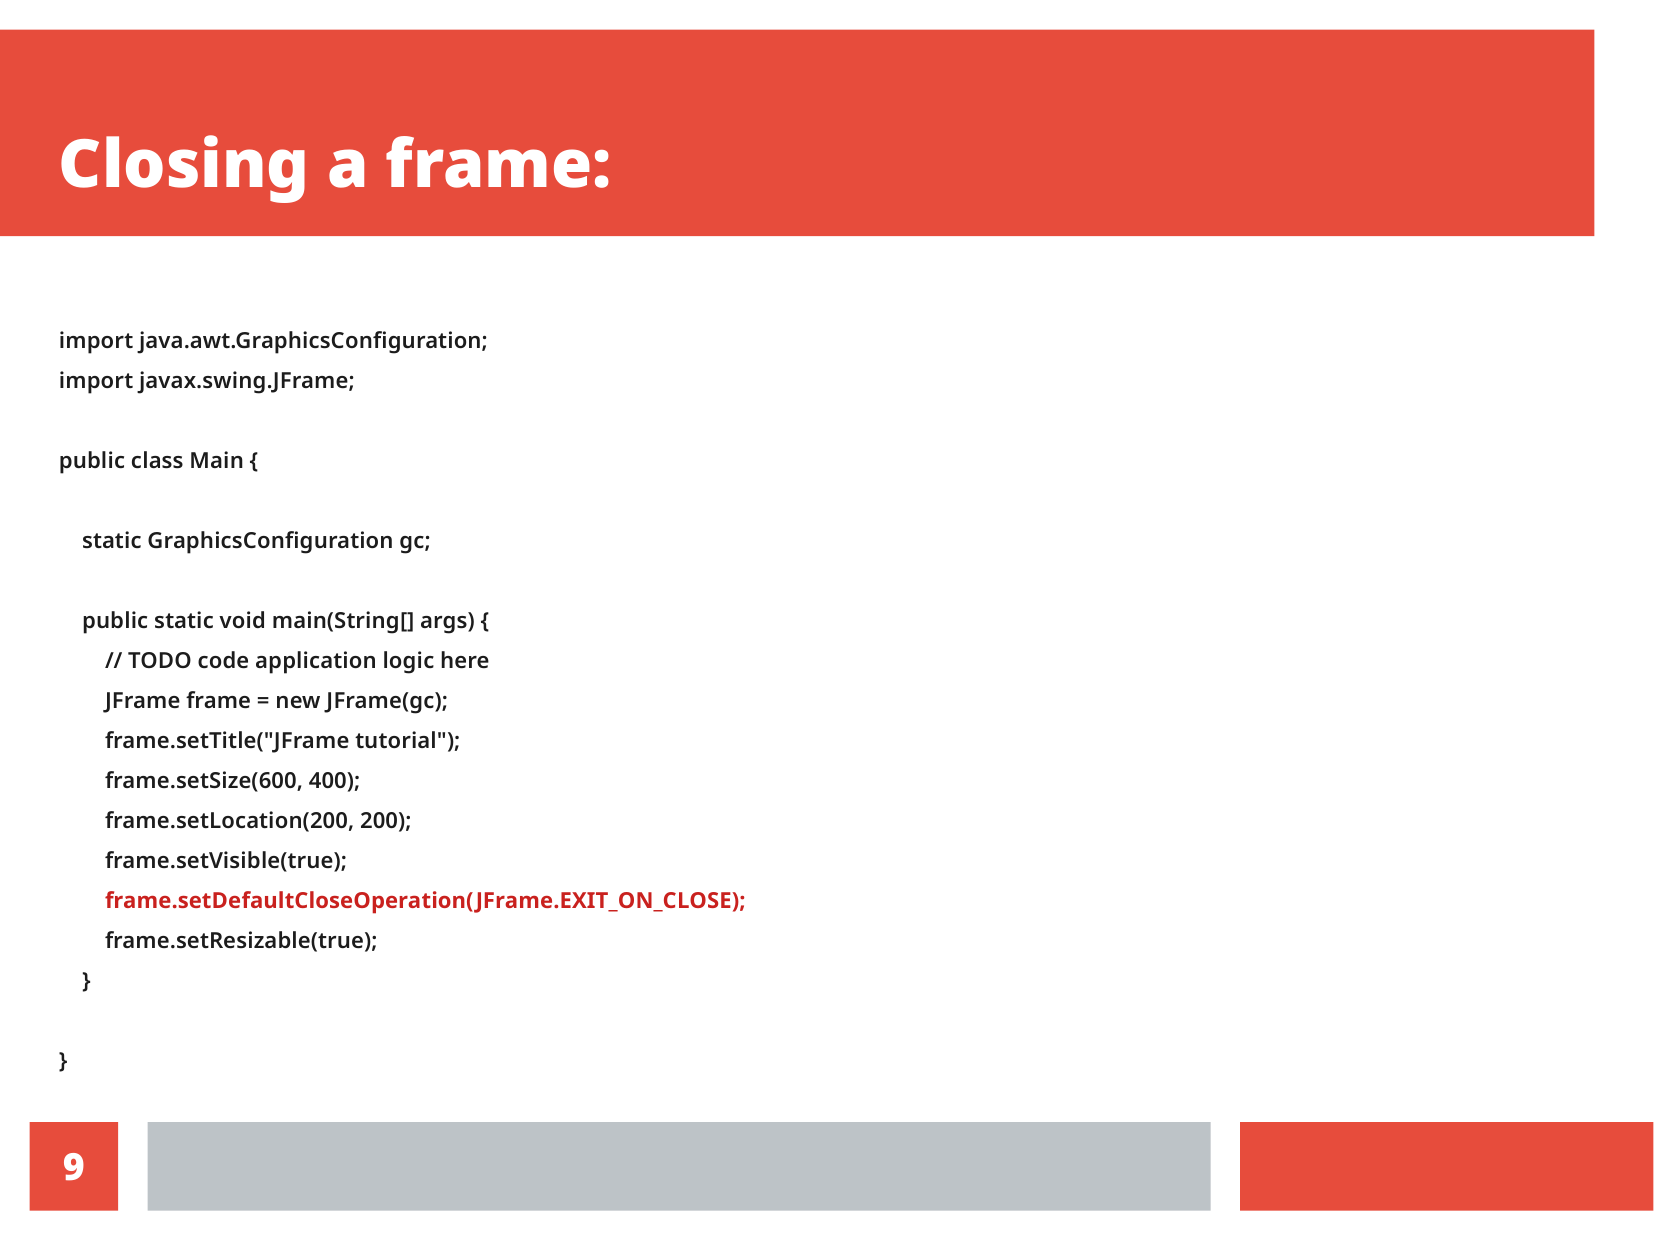

# Closing a frame:
import java.awt.GraphicsConfiguration;
import javax.swing.JFrame;
public class Main {
 static GraphicsConfiguration gc;
 public static void main(String[] args) {
 // TODO code application logic here
 JFrame frame = new JFrame(gc);
 frame.setTitle("JFrame tutorial");
 frame.setSize(600, 400);
 frame.setLocation(200, 200);
 frame.setVisible(true);
 frame.setDefaultCloseOperation(JFrame.EXIT_ON_CLOSE);
 frame.setResizable(true);
 }
}
9